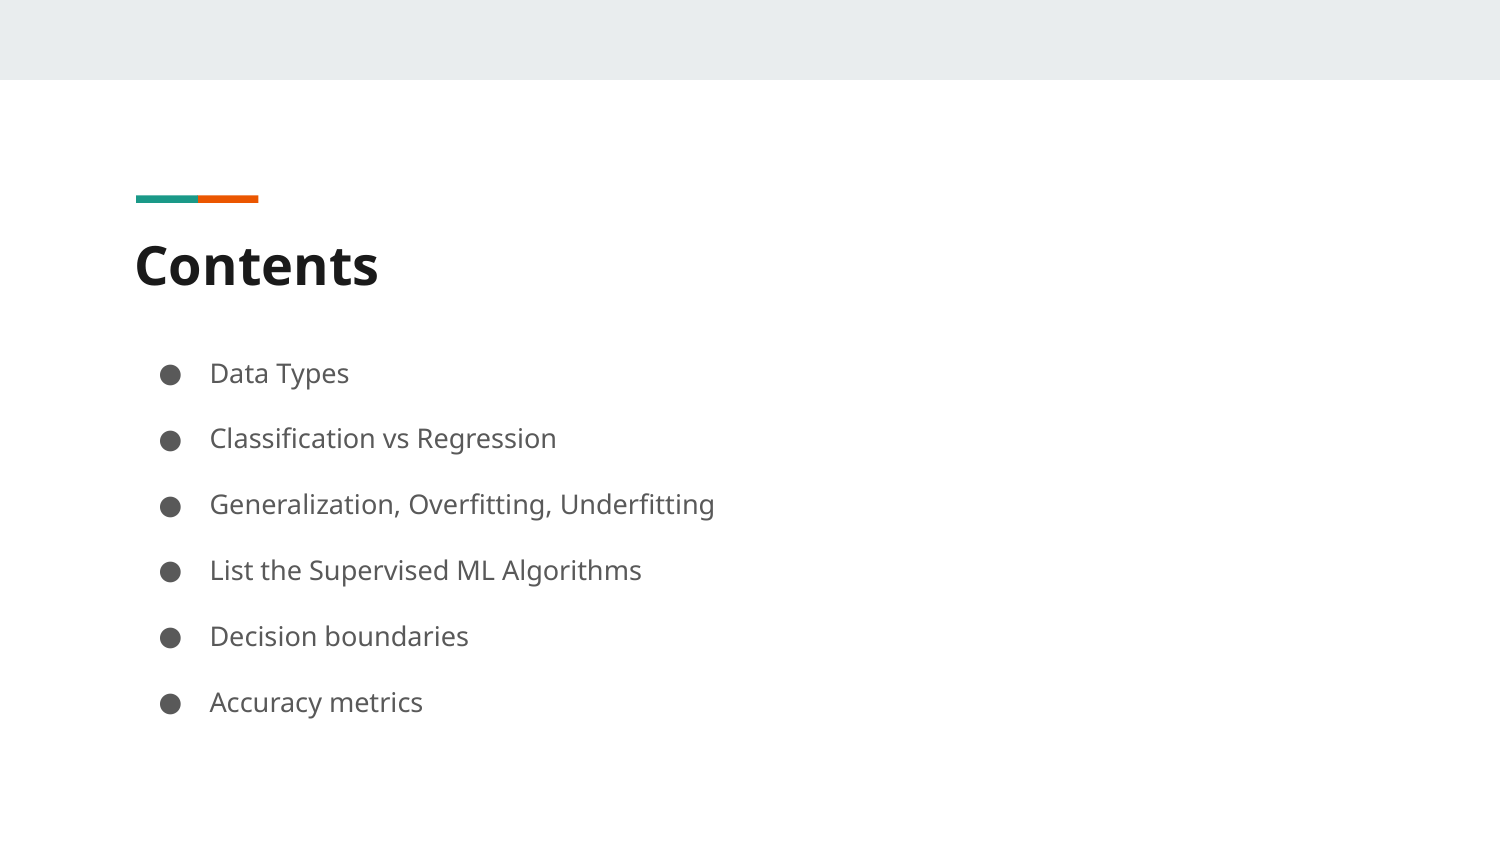

# Contents
Data Types
Classification vs Regression
Generalization, Overfitting, Underfitting
List the Supervised ML Algorithms
Decision boundaries
Accuracy metrics